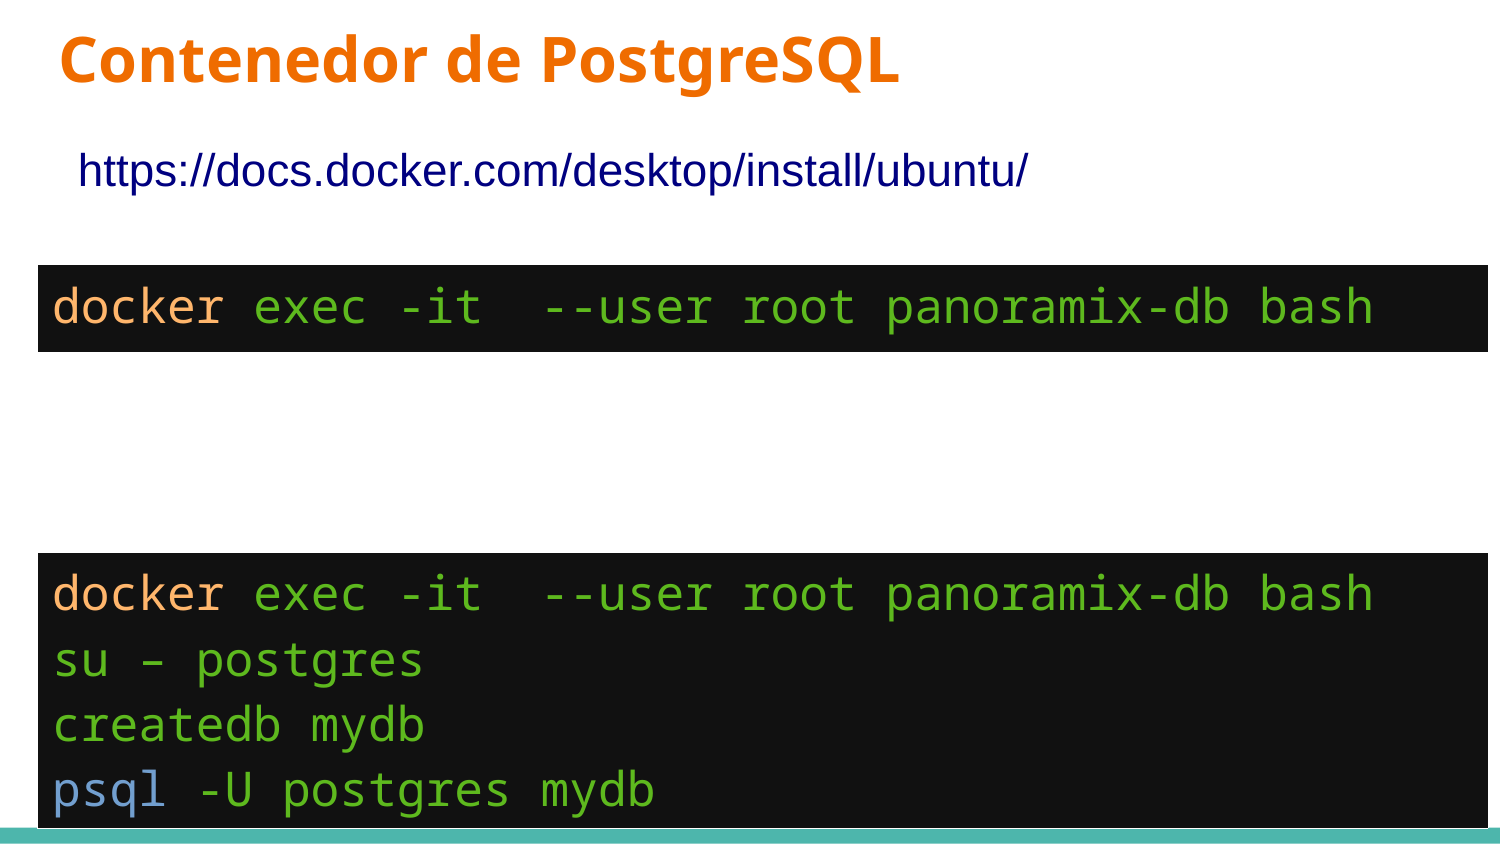

# Contenedor de PostgreSQL
https://docs.docker.com/desktop/install/ubuntu/
| docker exec -it --user root panoramix-db bash |
| --- |
| su – postgres createdb mydb psql -U postgres mydb |
| --- |
| docker exec -it --user root panoramix-db bash su – postgres createdb mydb psql -U postgres mydb |
| --- |